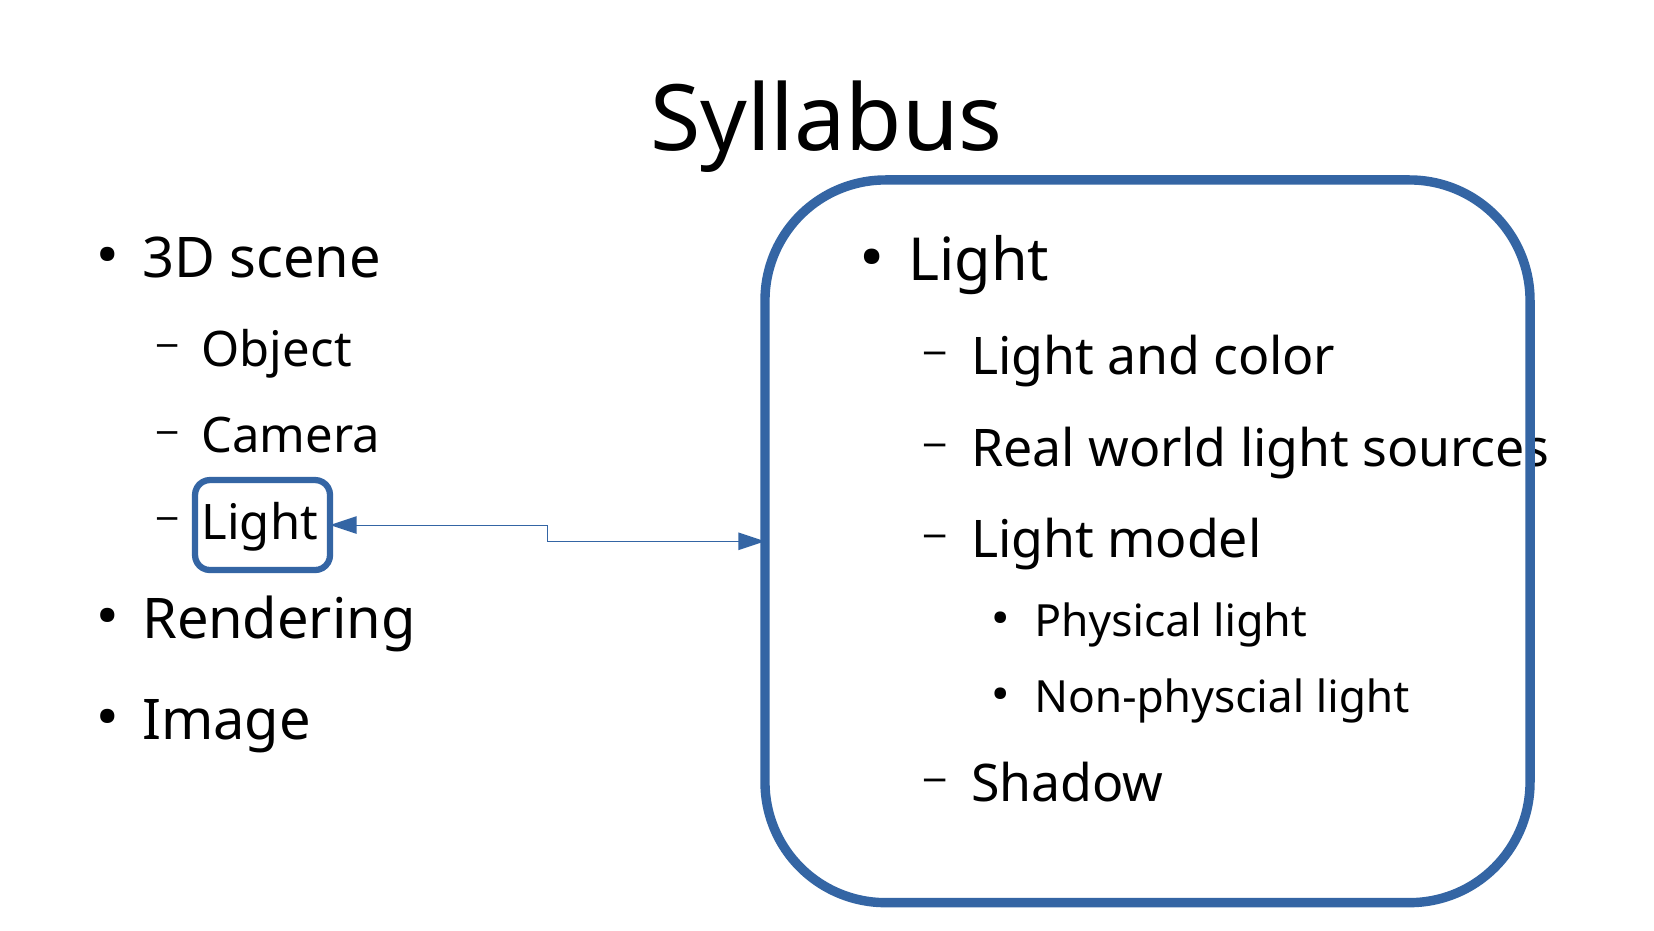

# Syllabus
3D scene
Object
Camera
Light
Rendering
Image
Light
Light and color
Real world light sources
Light model
Physical light
Non-physcial light
Shadow